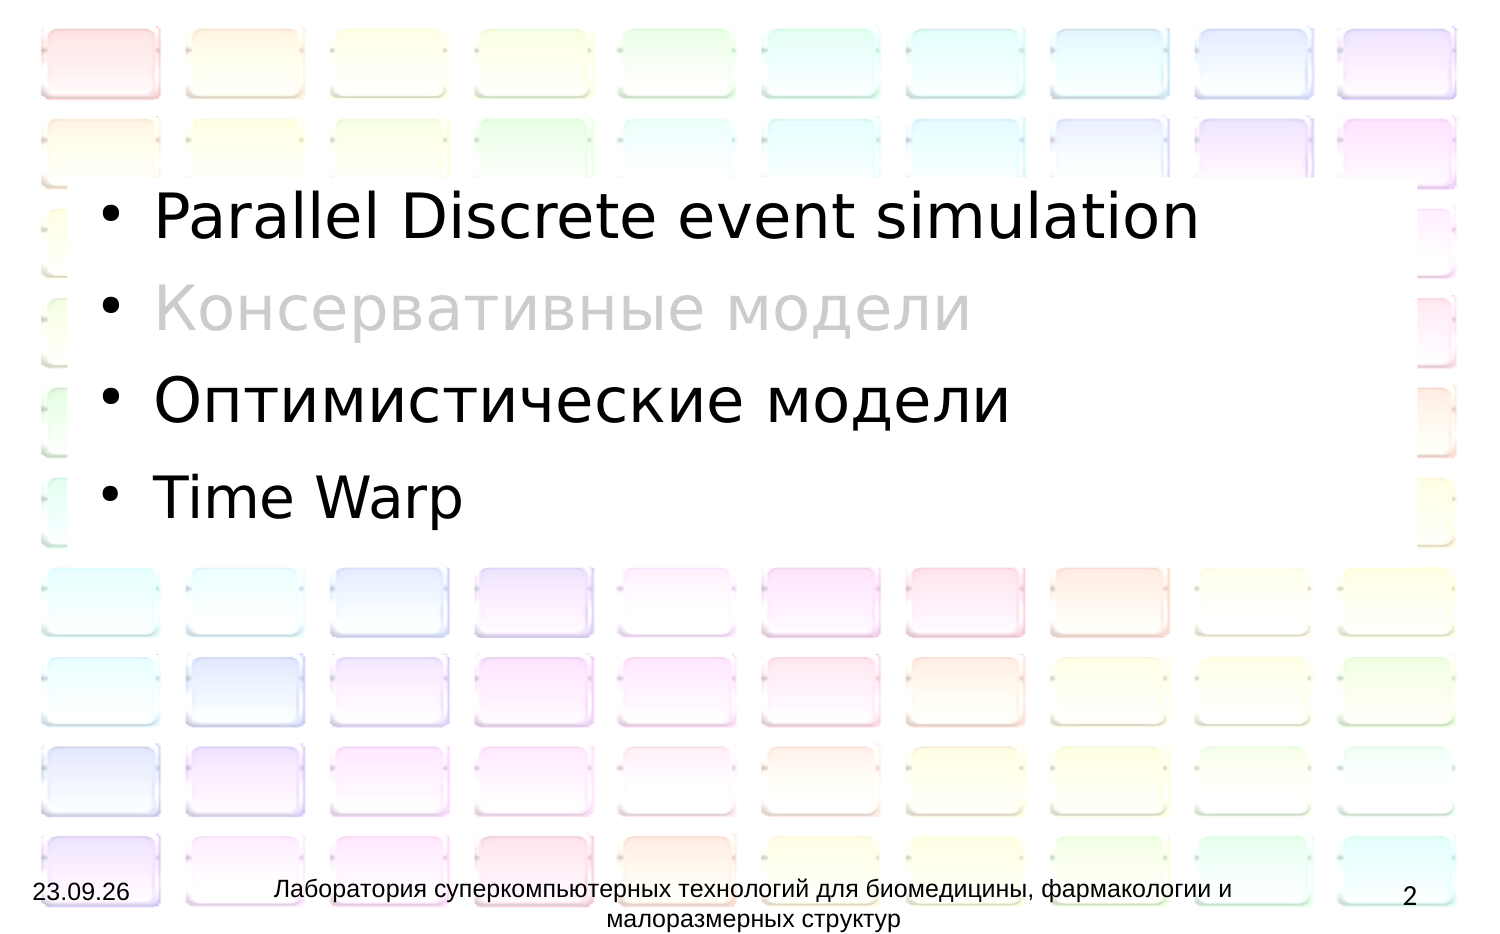

# Parallel Discrete event simulation
Консервативные модели
Оптимистические модели
Time Warp
Лаборатория суперкомпьютерных технологий для биомедицины, фармакологии и малоразмерных структур